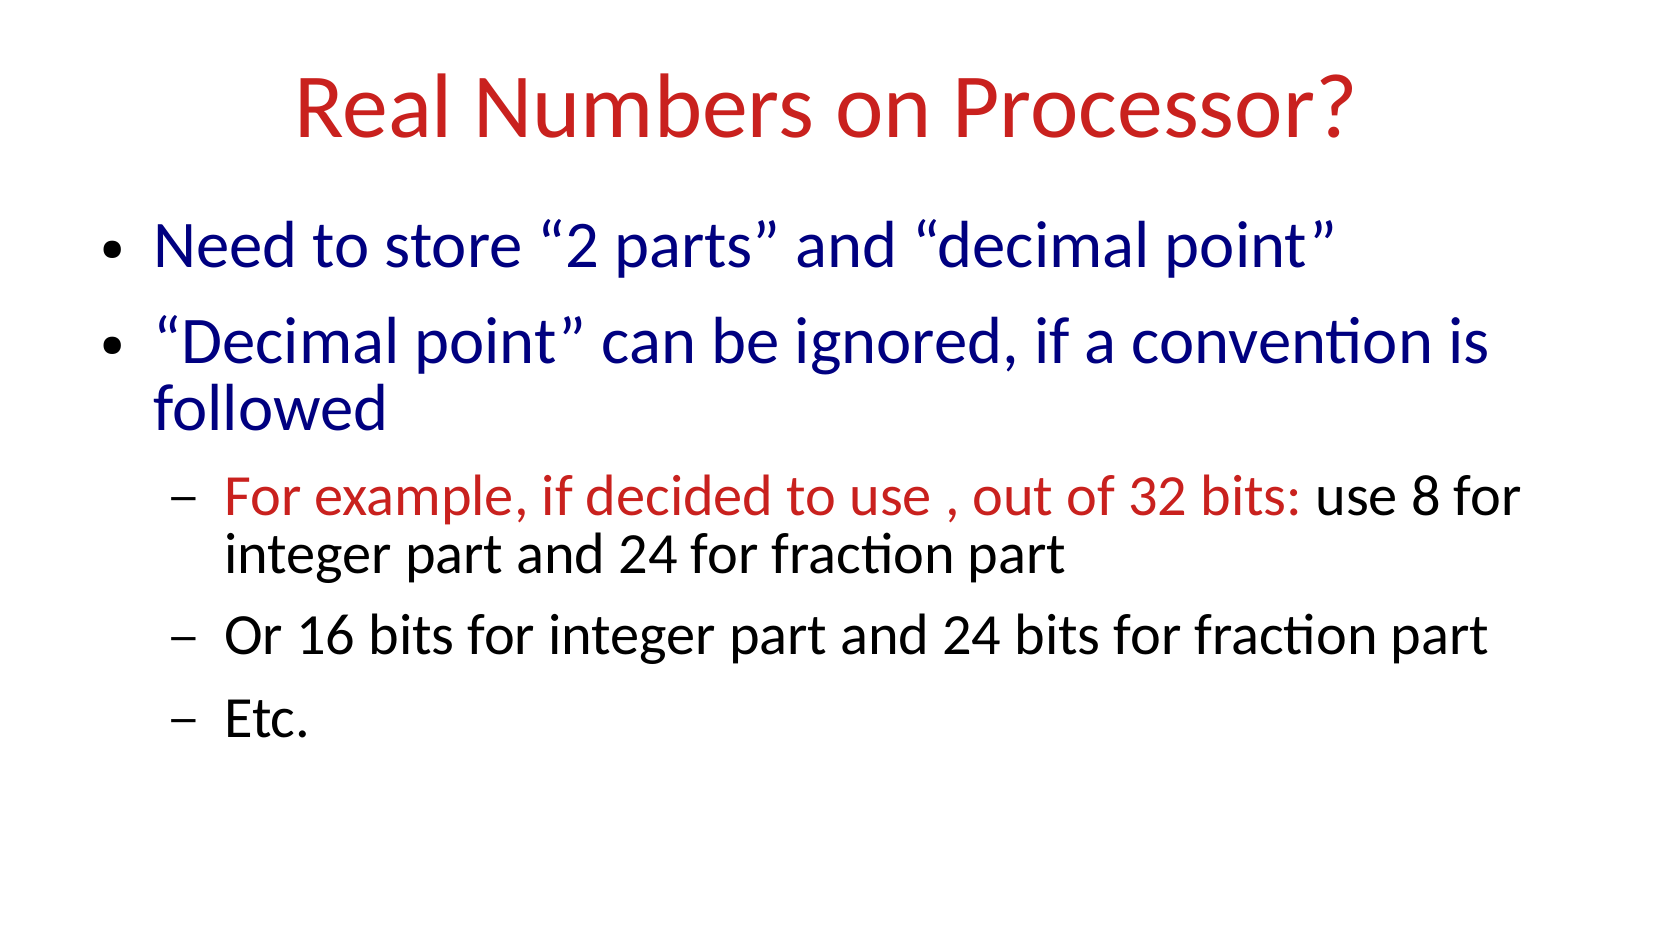

# Real Numbers on Processor?
Need to store “2 parts” and “decimal point”
“Decimal point” can be ignored, if a convention is followed
For example, if decided to use , out of 32 bits: use 8 for integer part and 24 for fraction part
Or 16 bits for integer part and 24 bits for fraction part
Etc.